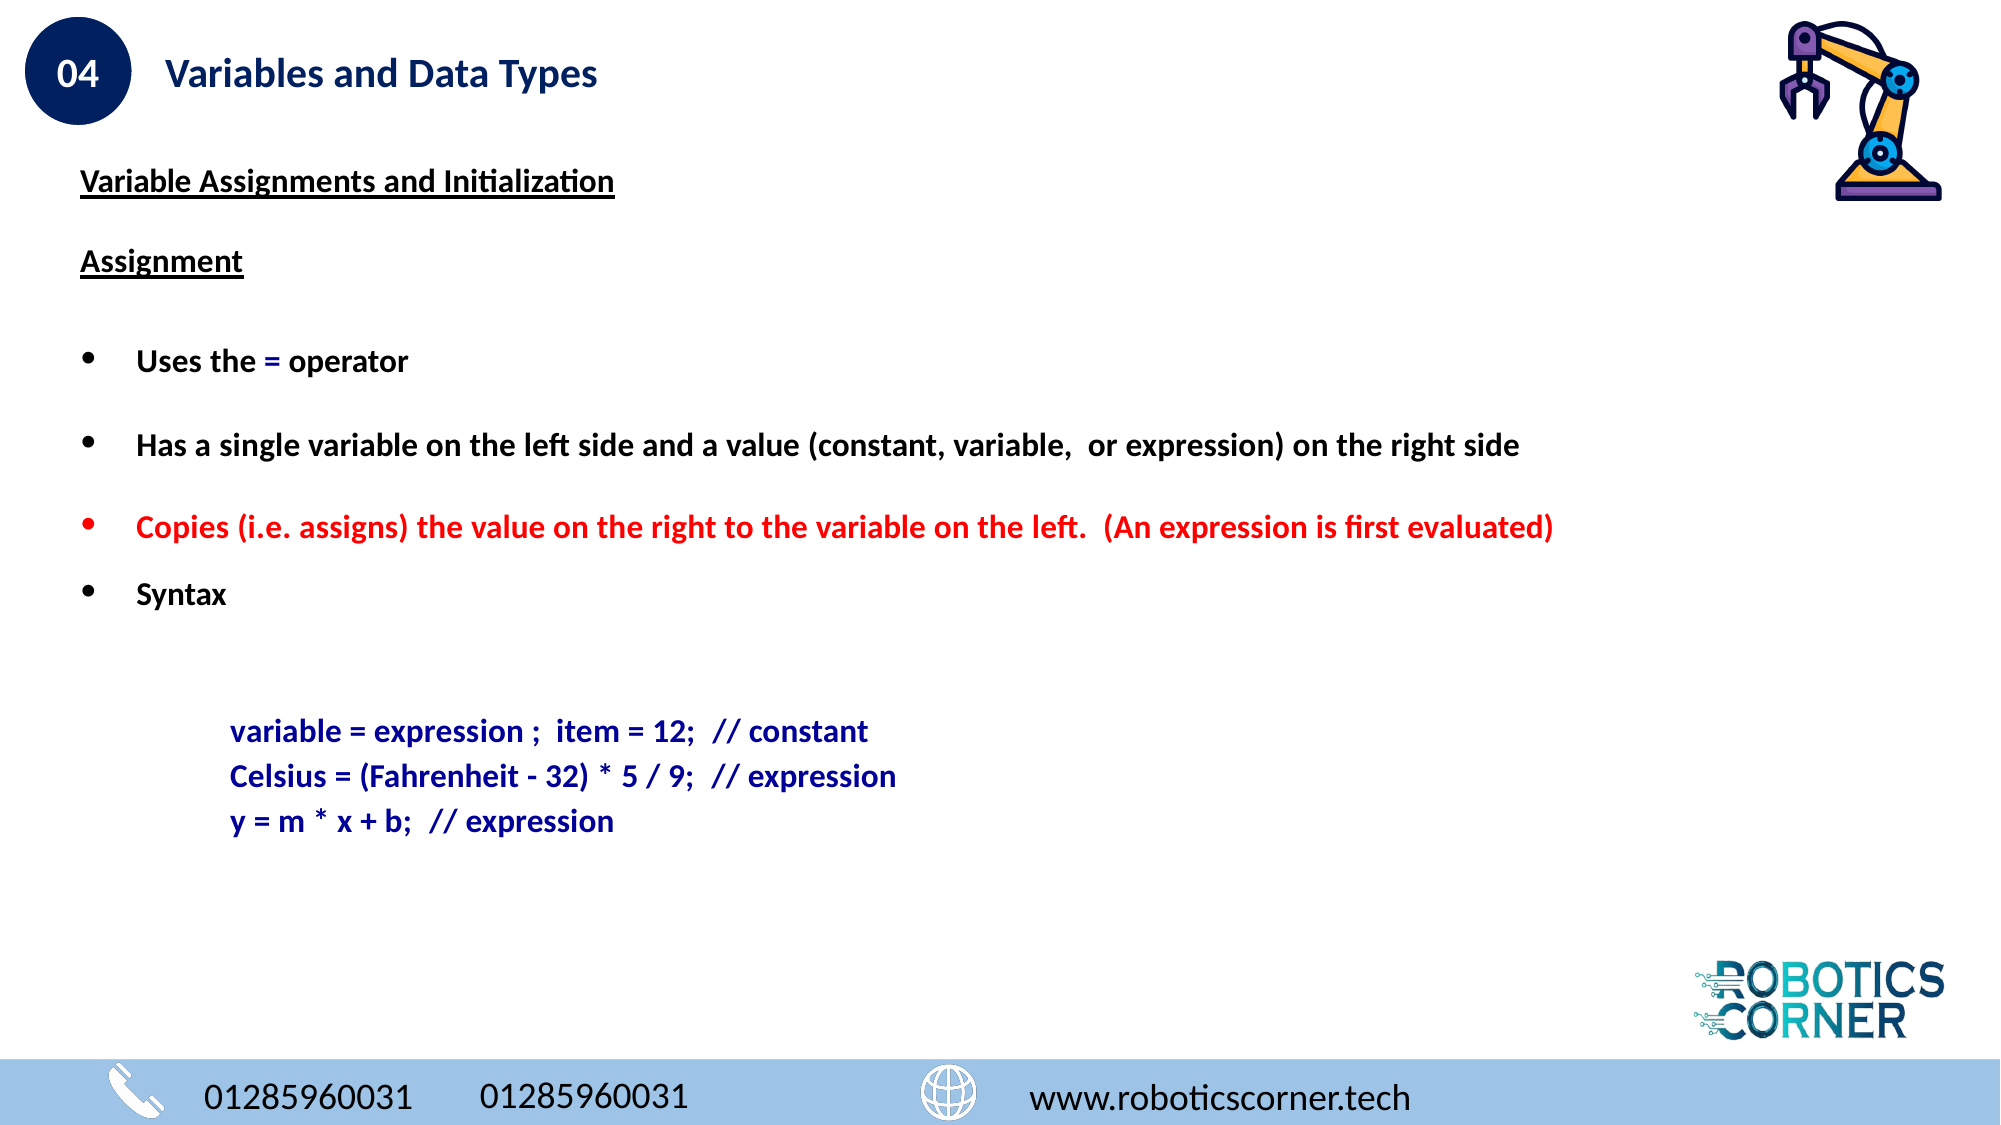

04
Variables and Data Types
Variable Assignments and Initialization
Assignment
Uses the = operator
Has a single variable on the left side and a value (constant, variable, or expression) on the right side
Copies (i.e. assigns) the value on the right to the variable on the left. (An expression is first evaluated)
Syntax
variable = expression ; item = 12; // constant
Celsius = (Fahrenheit - 32) * 5 / 9; // expression
y = m * x + b; // expression
01285960031
01285960031
www.roboticscorner.tech